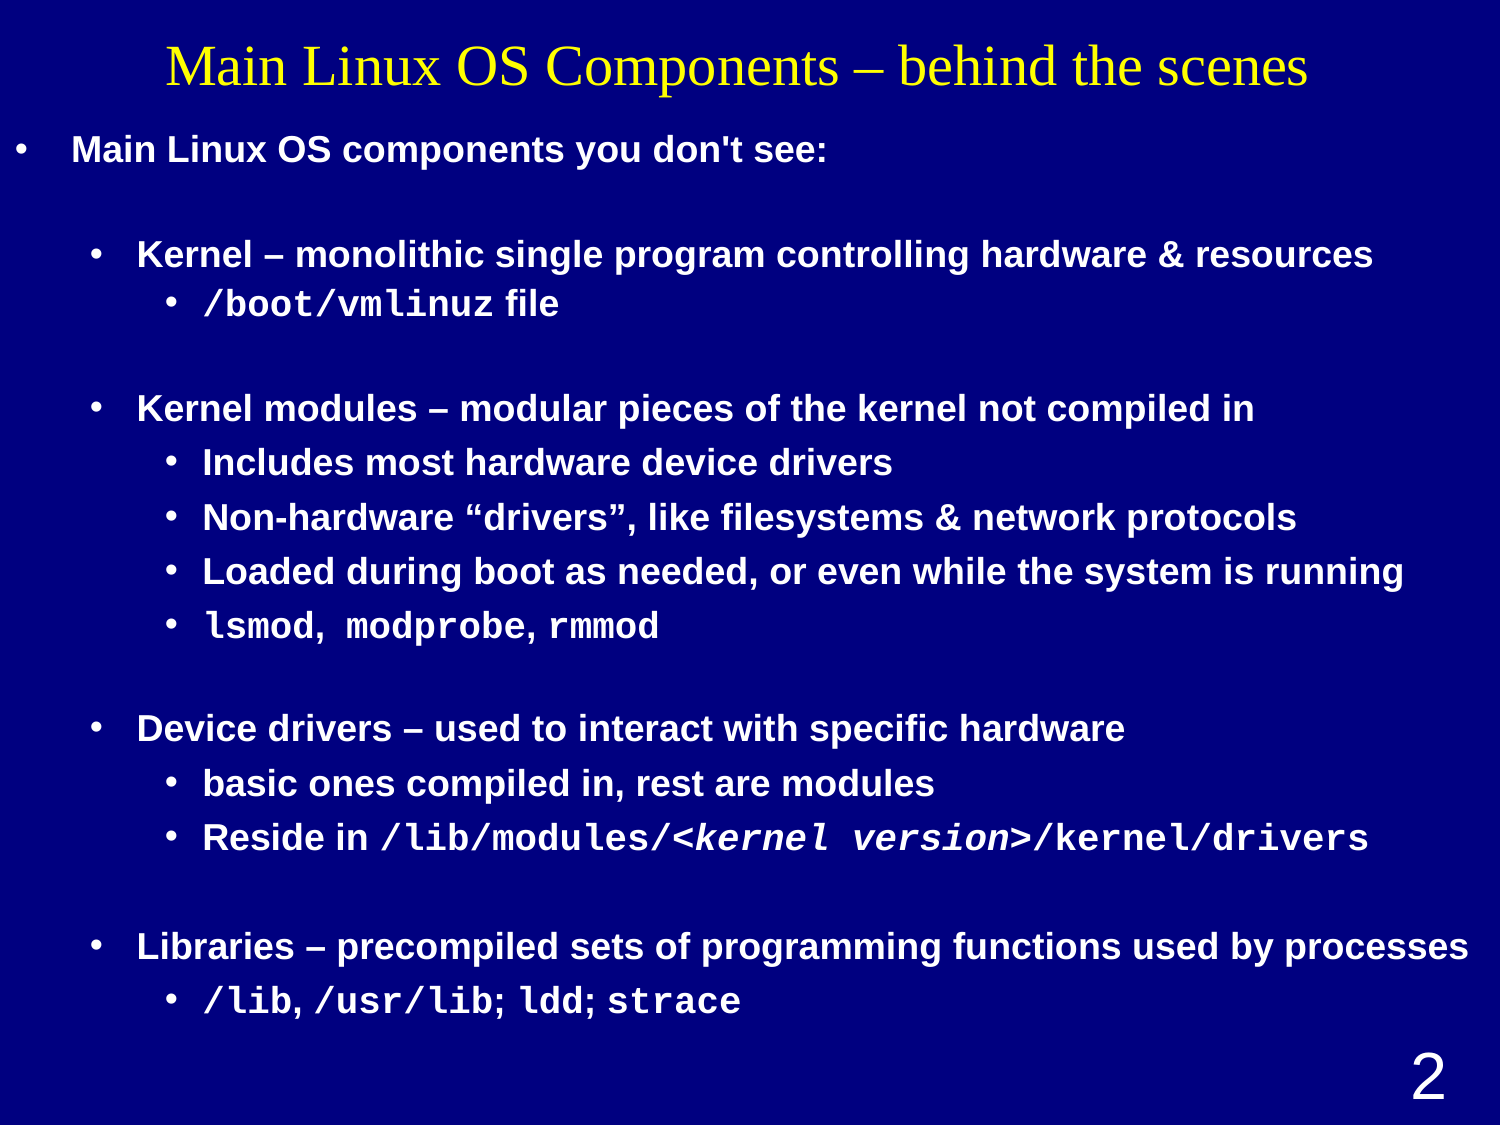

# Main Linux OS Components – behind the scenes
Main Linux OS components you don't see:
Kernel – monolithic single program controlling hardware & resources
/boot/vmlinuz file
Kernel modules – modular pieces of the kernel not compiled in
Includes most hardware device drivers
Non-hardware “drivers”, like filesystems & network protocols
Loaded during boot as needed, or even while the system is running
lsmod, modprobe, rmmod
Device drivers – used to interact with specific hardware
basic ones compiled in, rest are modules
Reside in /lib/modules/<kernel version>/kernel/drivers
Libraries – precompiled sets of programming functions used by processes
/lib, /usr/lib; ldd; strace